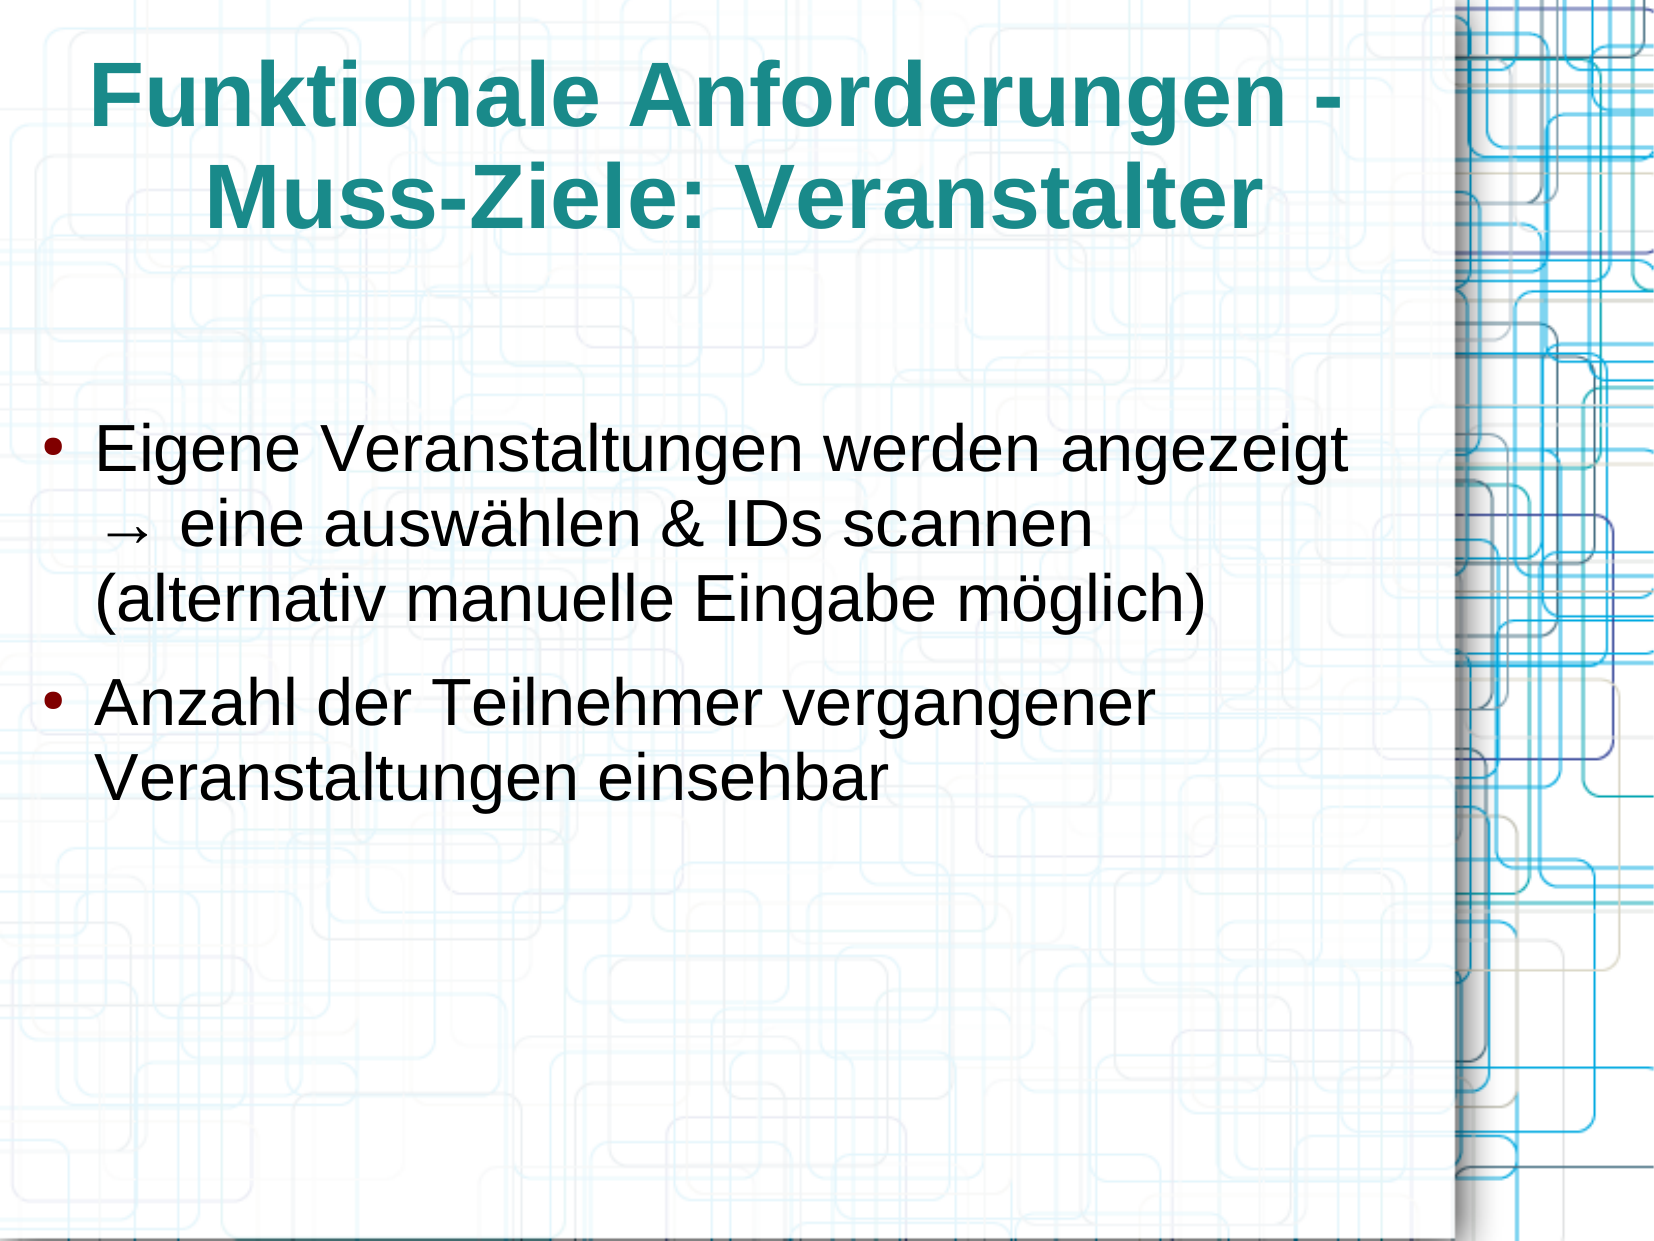

# Funktionale Anforderungen - Muss-Ziele: Veranstalter
Eigene Veranstaltungen werden angezeigt → eine auswählen & IDs scannen (alternativ manuelle Eingabe möglich)
Anzahl der Teilnehmer vergangener Veranstaltungen einsehbar